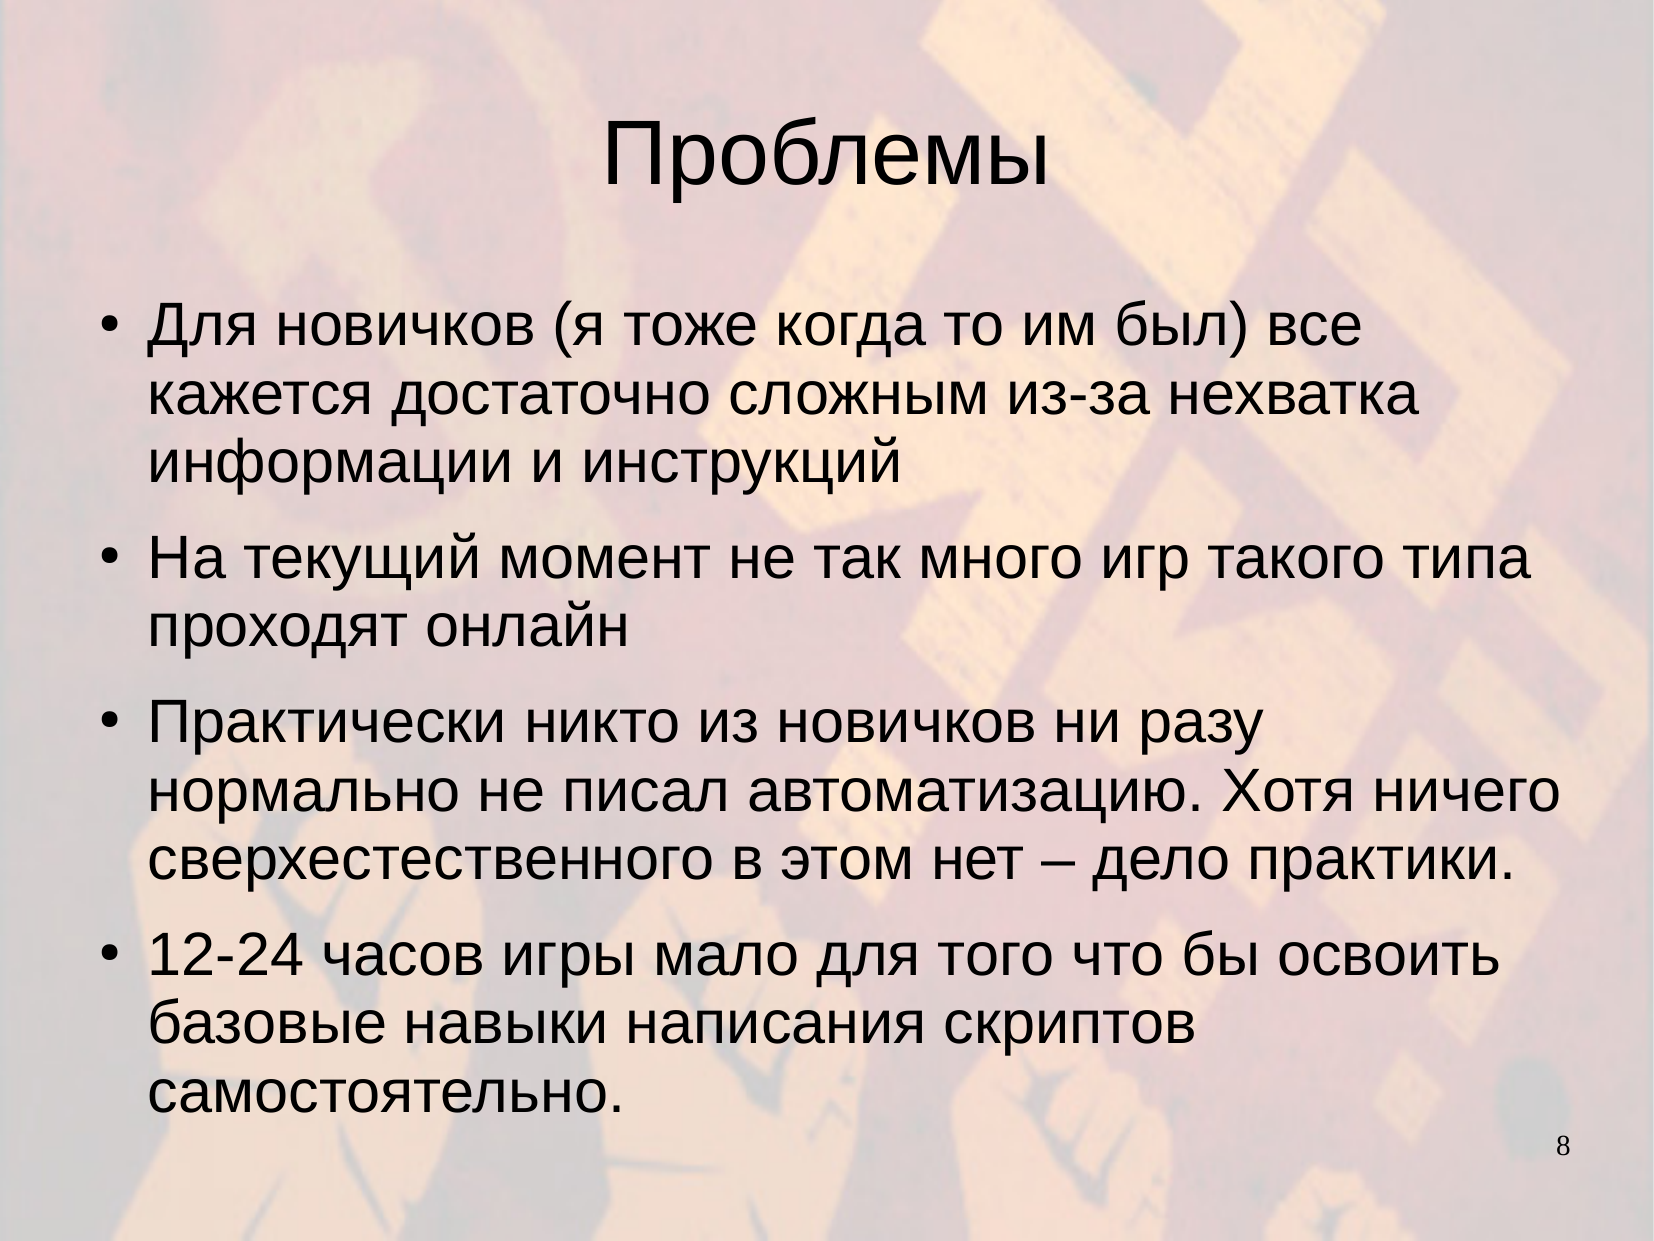

# Проблемы
Для новичков (я тоже когда то им был) все кажется достаточно сложным из-за нехватка информации и инструкций
На текущий момент не так много игр такого типа проходят онлайн
Практически никто из новичков ни разу нормально не писал автоматизацию. Хотя ничего сверхестественного в этом нет – дело практики.
12-24 часов игры мало для того что бы освоить базовые навыки написания скриптов самостоятельно.
8